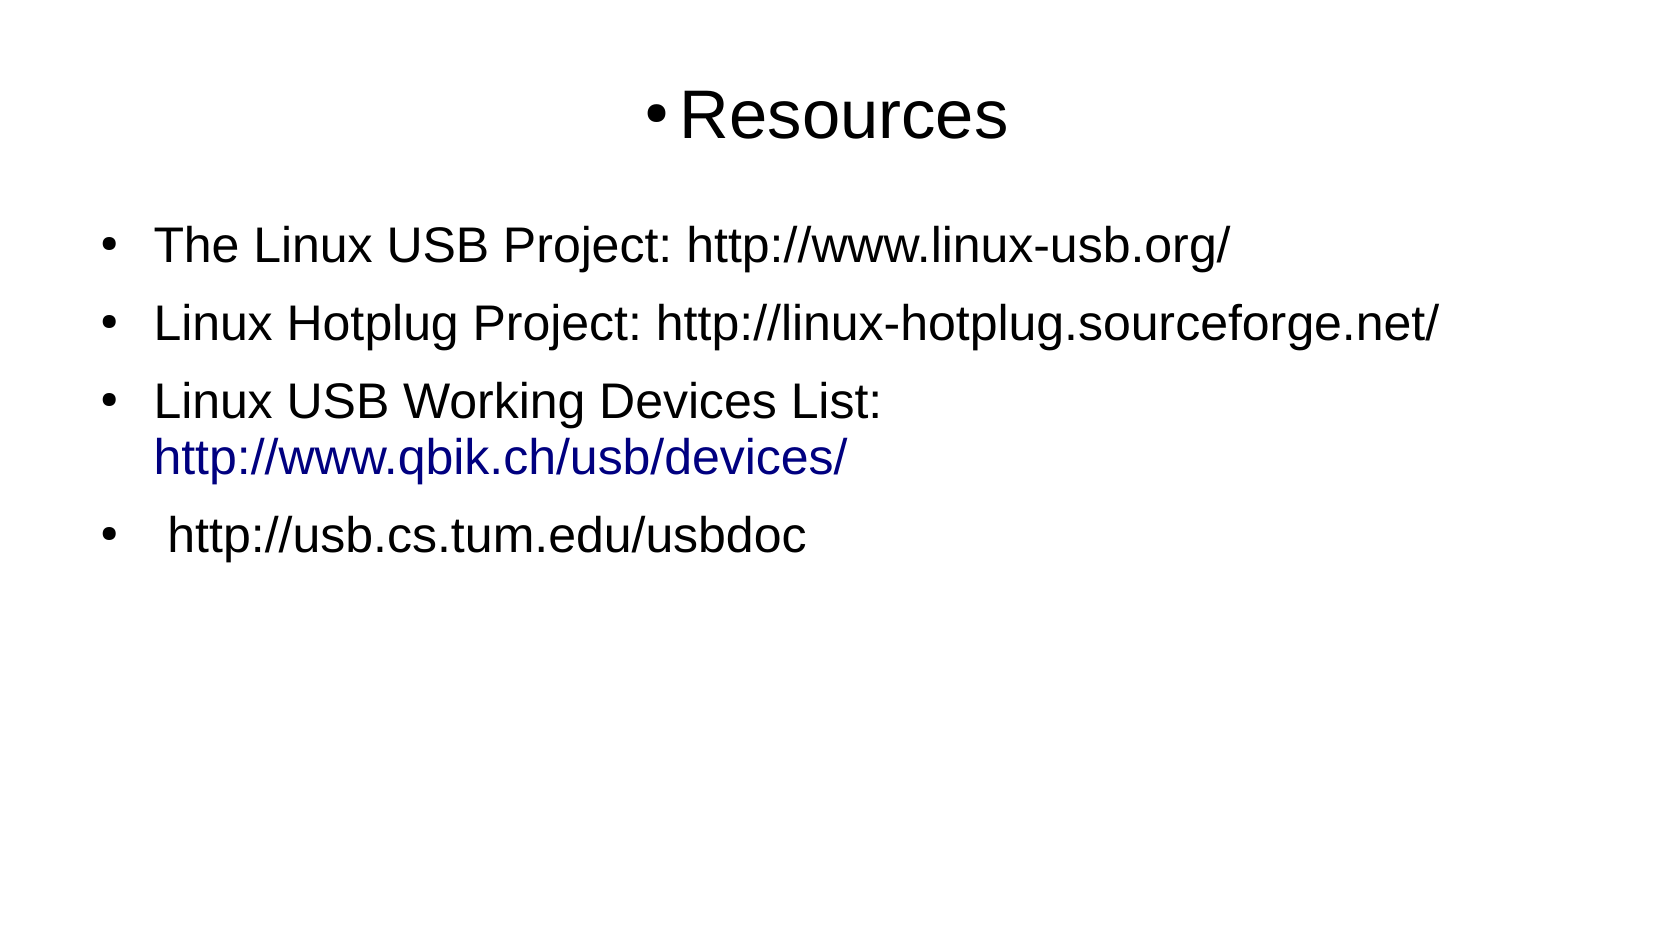

# Resources
The Linux USB Project: http://www.linux-usb.org/
Linux Hotplug Project: http://linux-hotplug.sourceforge.net/
Linux USB Working Devices List: http://www.qbik.ch/usb/devices/
 http://usb.cs.tum.edu/usbdoc